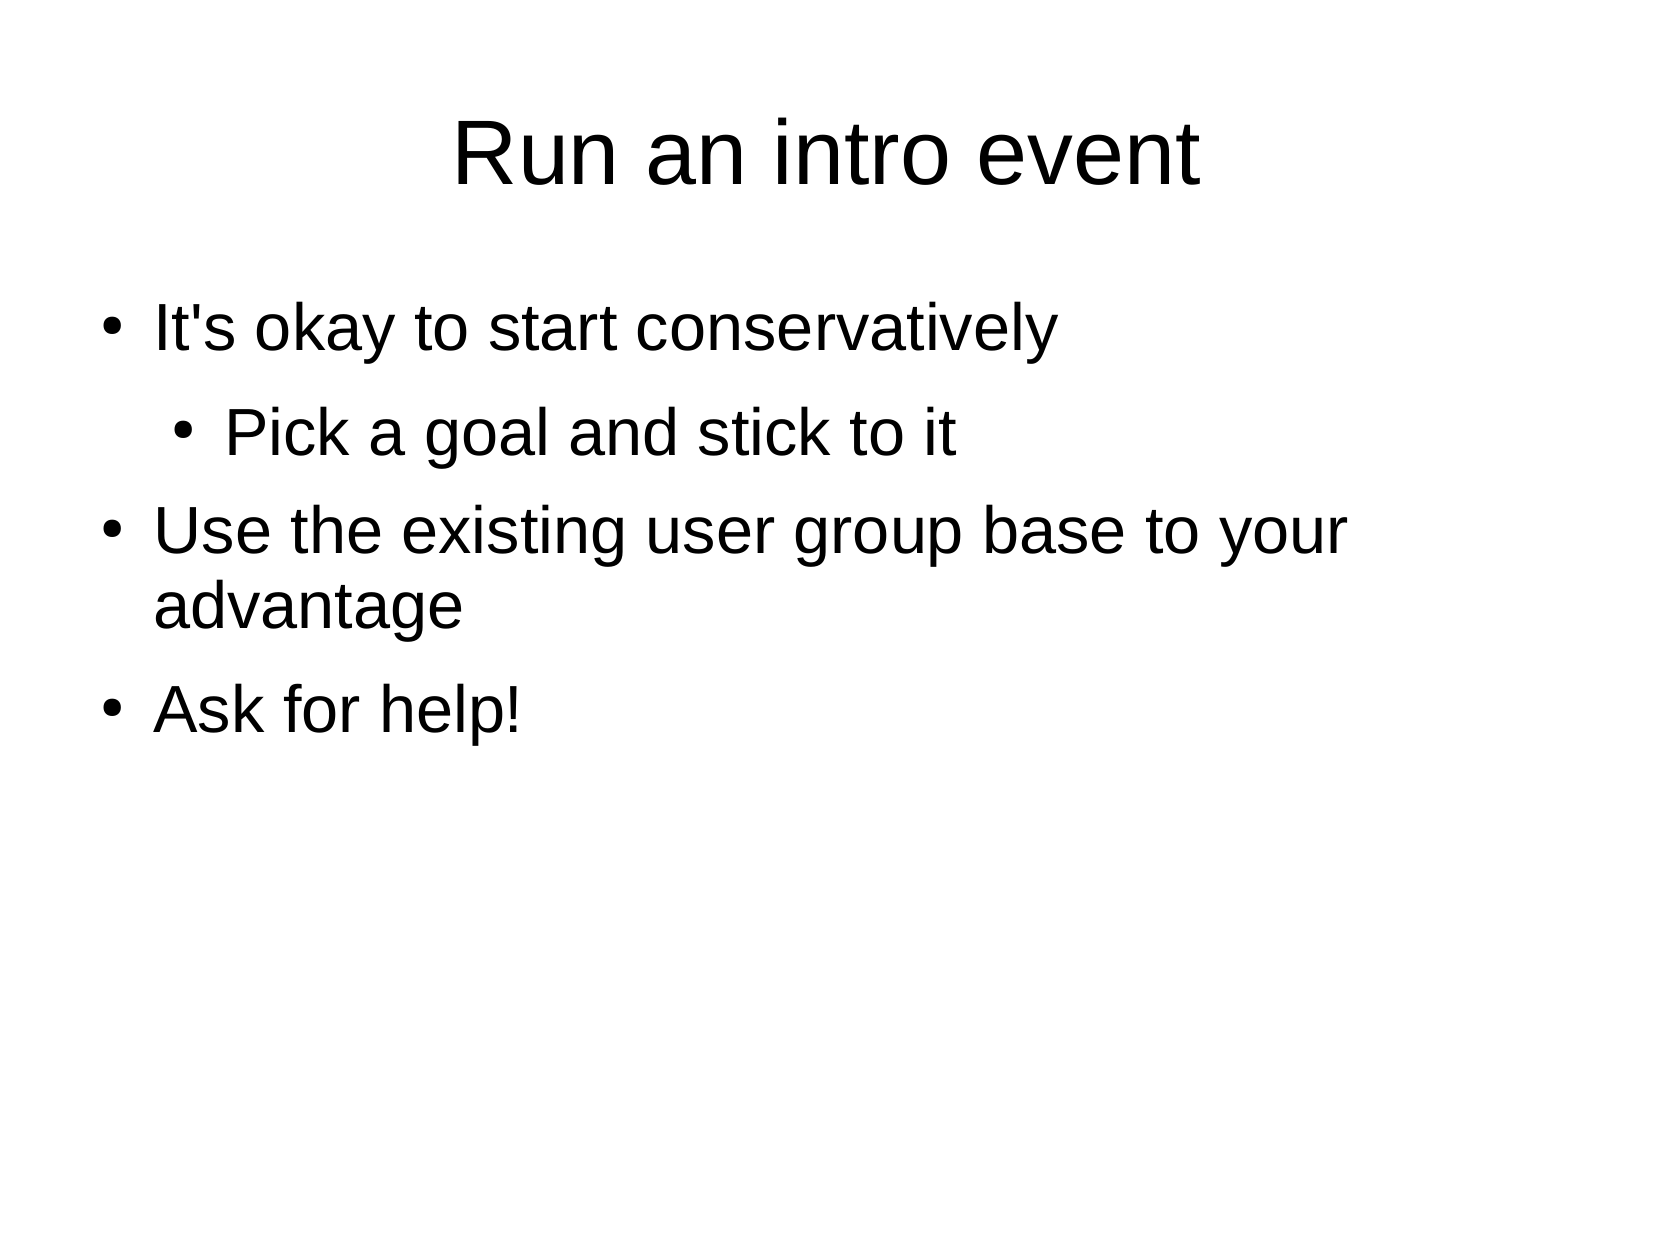

# Run an intro event
It's okay to start conservatively
Pick a goal and stick to it
Use the existing user group base to your advantage
Ask for help!